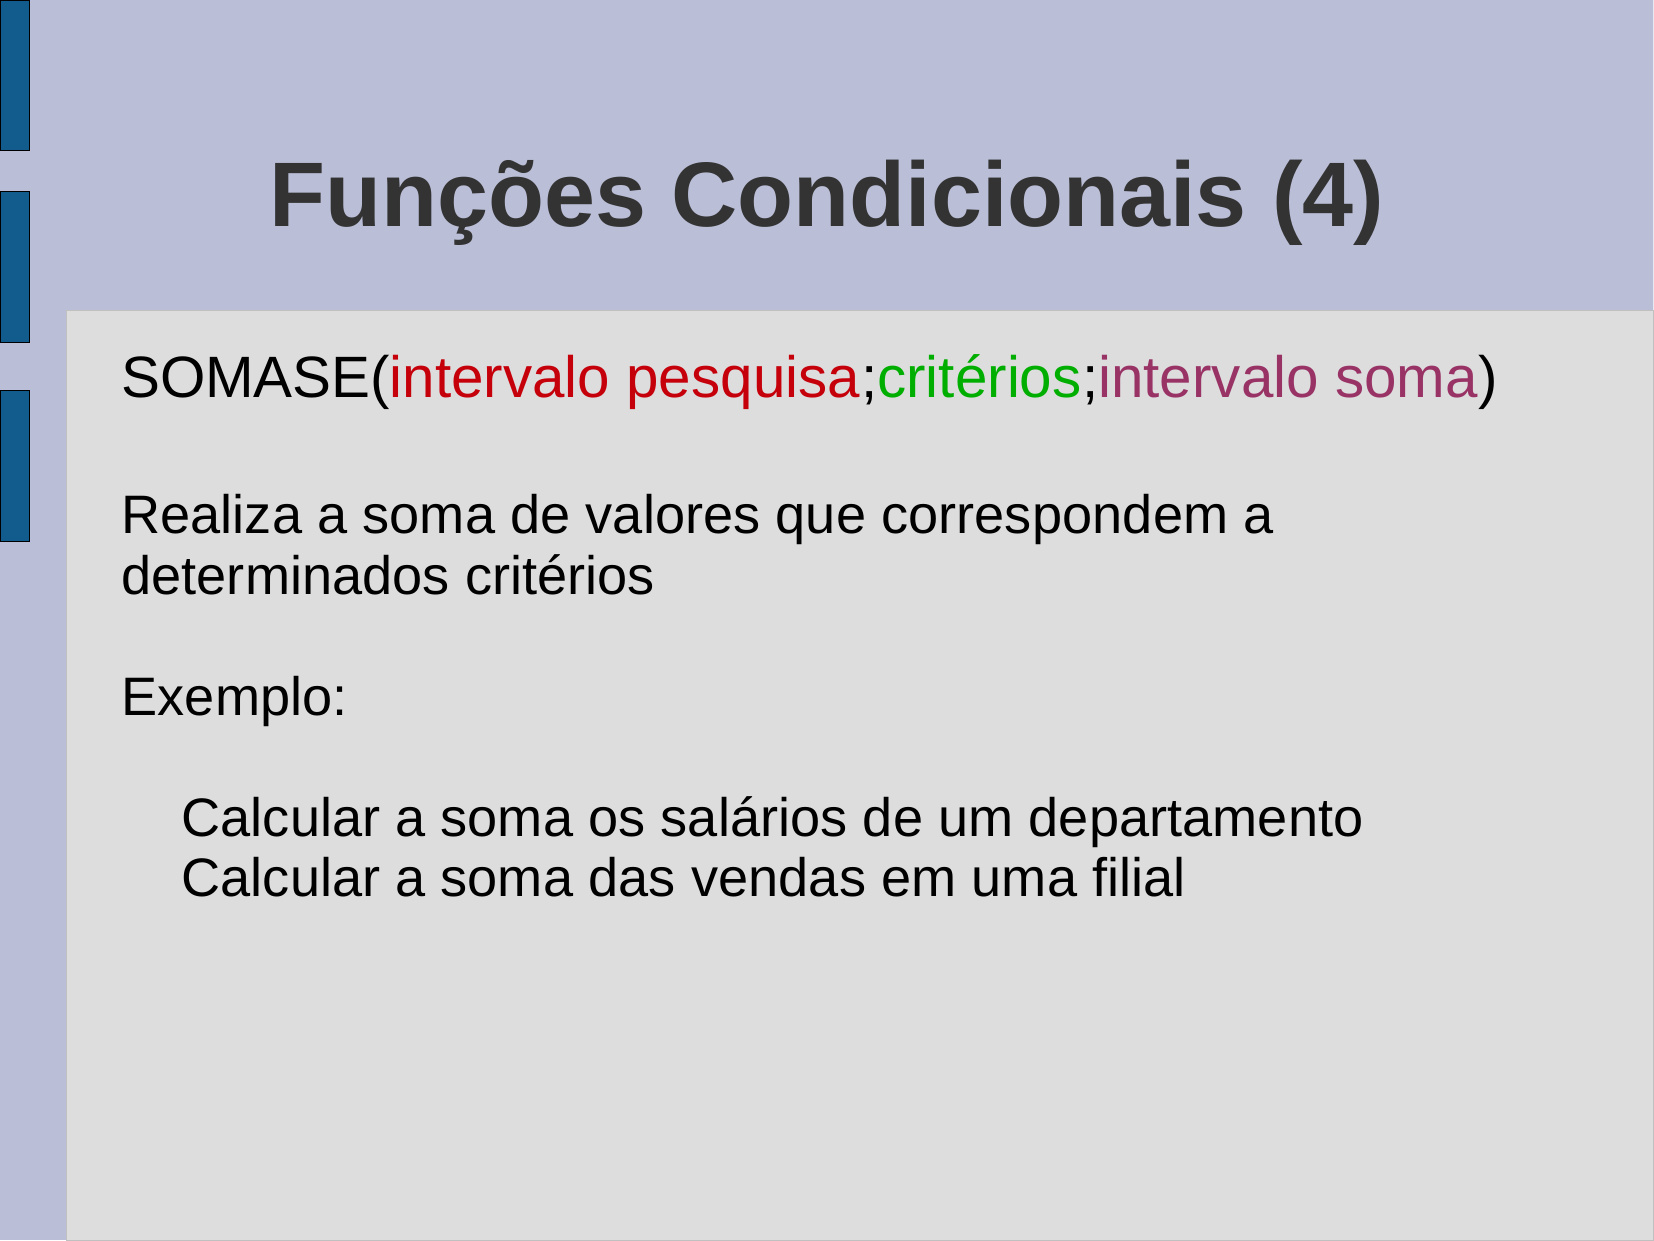

# Funções Condicionais (4)
SOMASE(intervalo pesquisa;critérios;intervalo soma)
Realiza a soma de valores que correspondem a determinados critérios
Exemplo:
 Calcular a soma os salários de um departamento
 Calcular a soma das vendas em uma filial